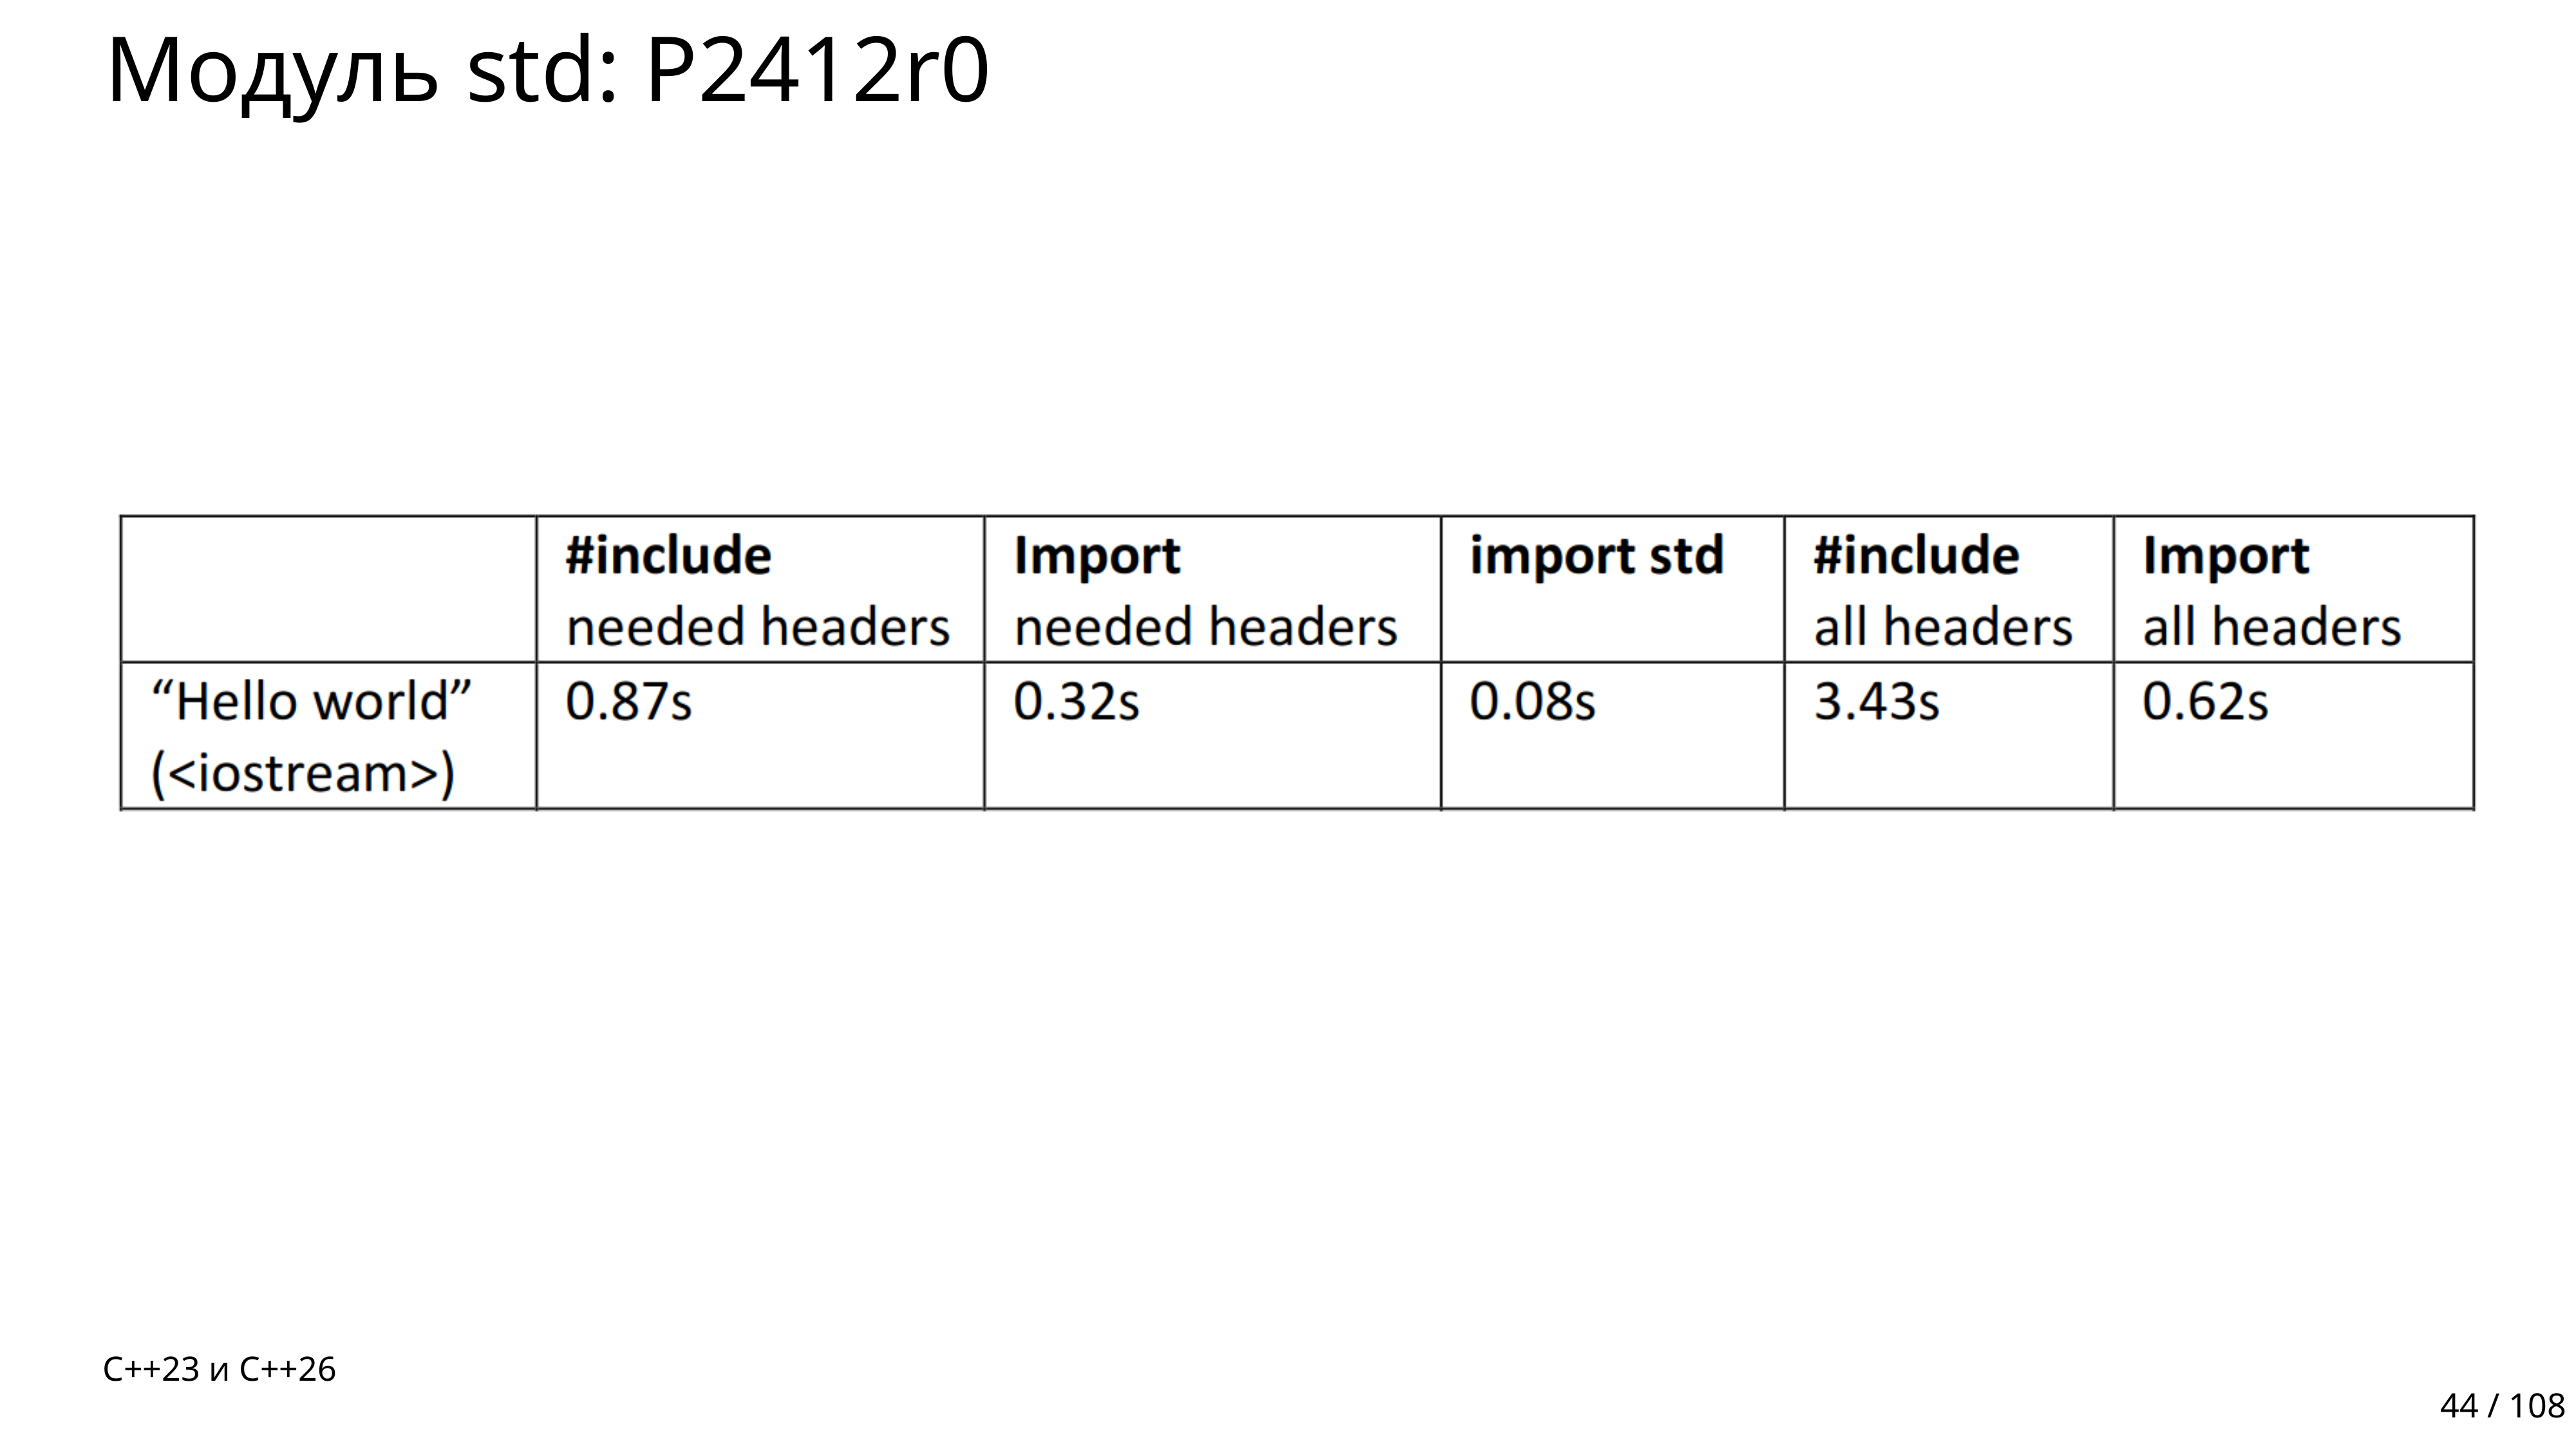

Модуль std: P2412r0
#
C++23 и C++26